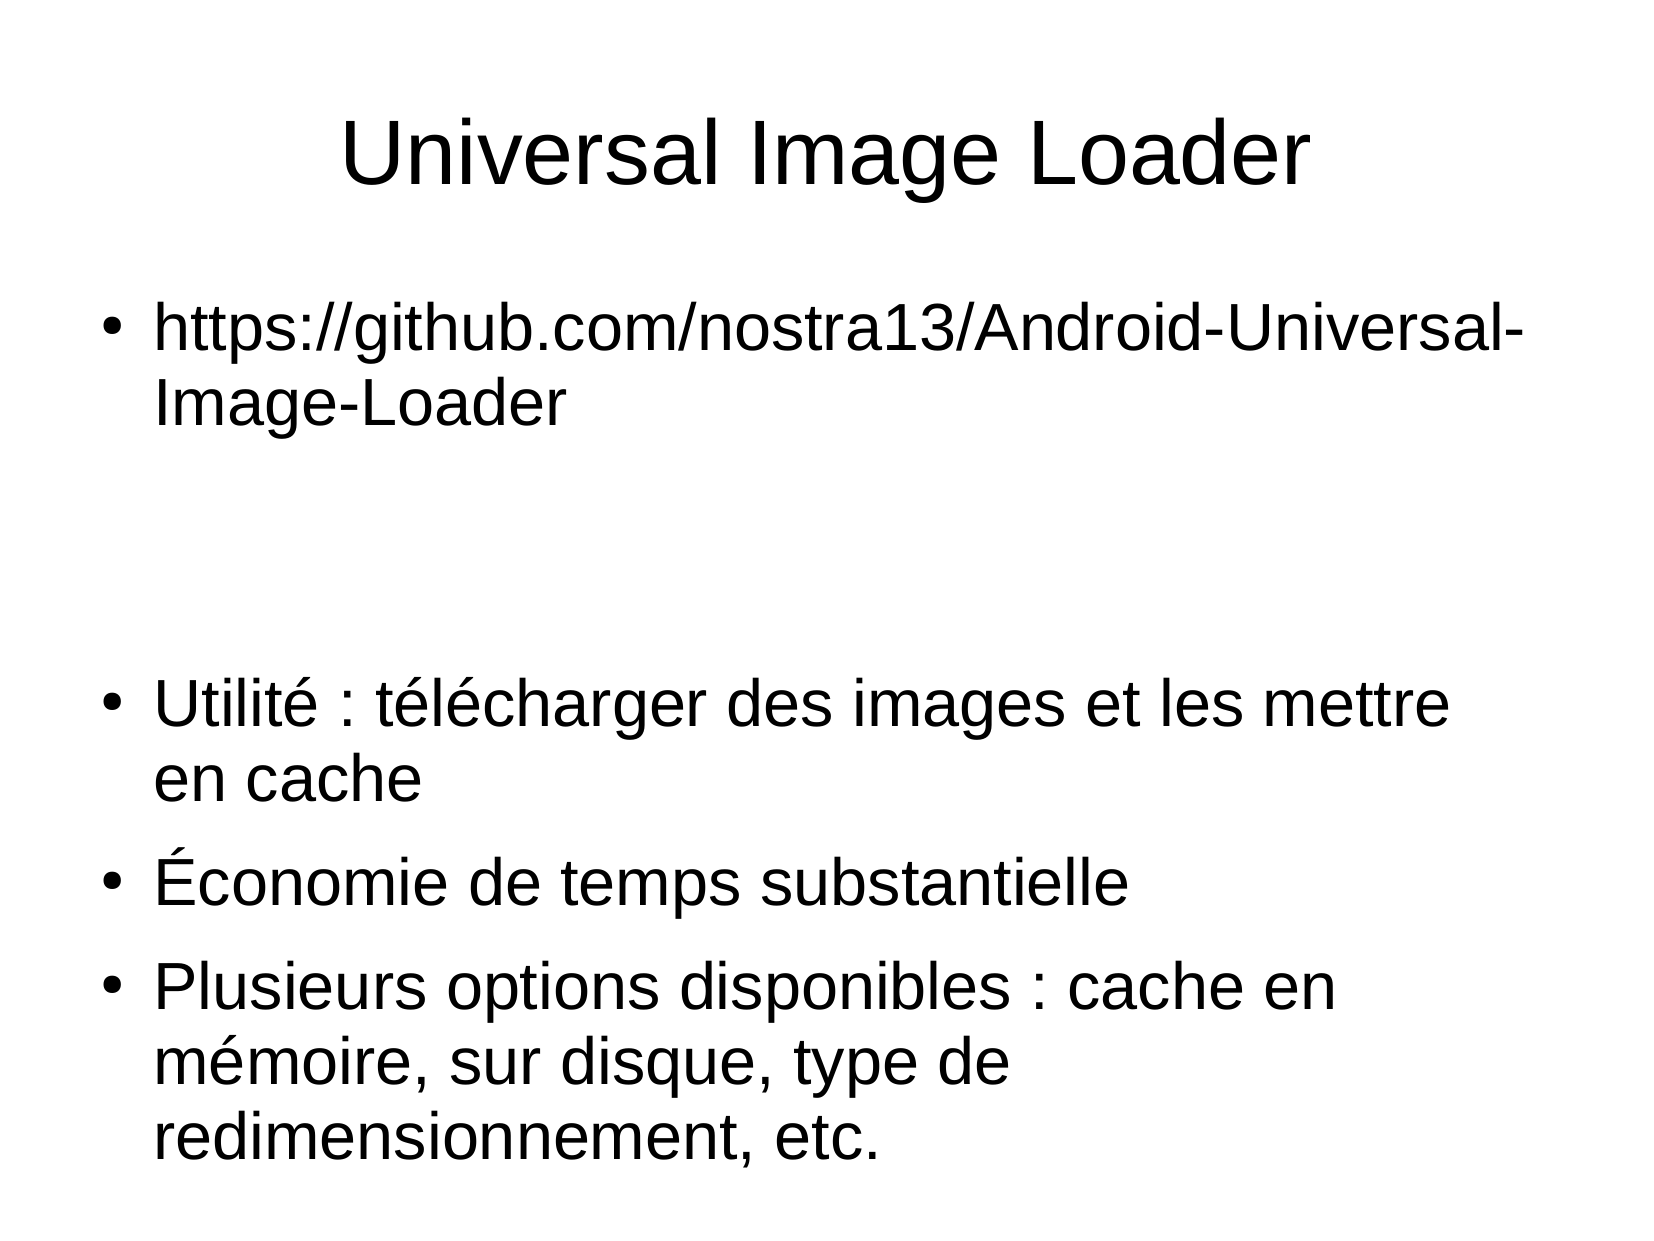

# Universal Image Loader
https://github.com/nostra13/Android-Universal-Image-Loader
Utilité : télécharger des images et les mettre en cache
Économie de temps substantielle
Plusieurs options disponibles : cache en mémoire, sur disque, type de redimensionnement, etc.